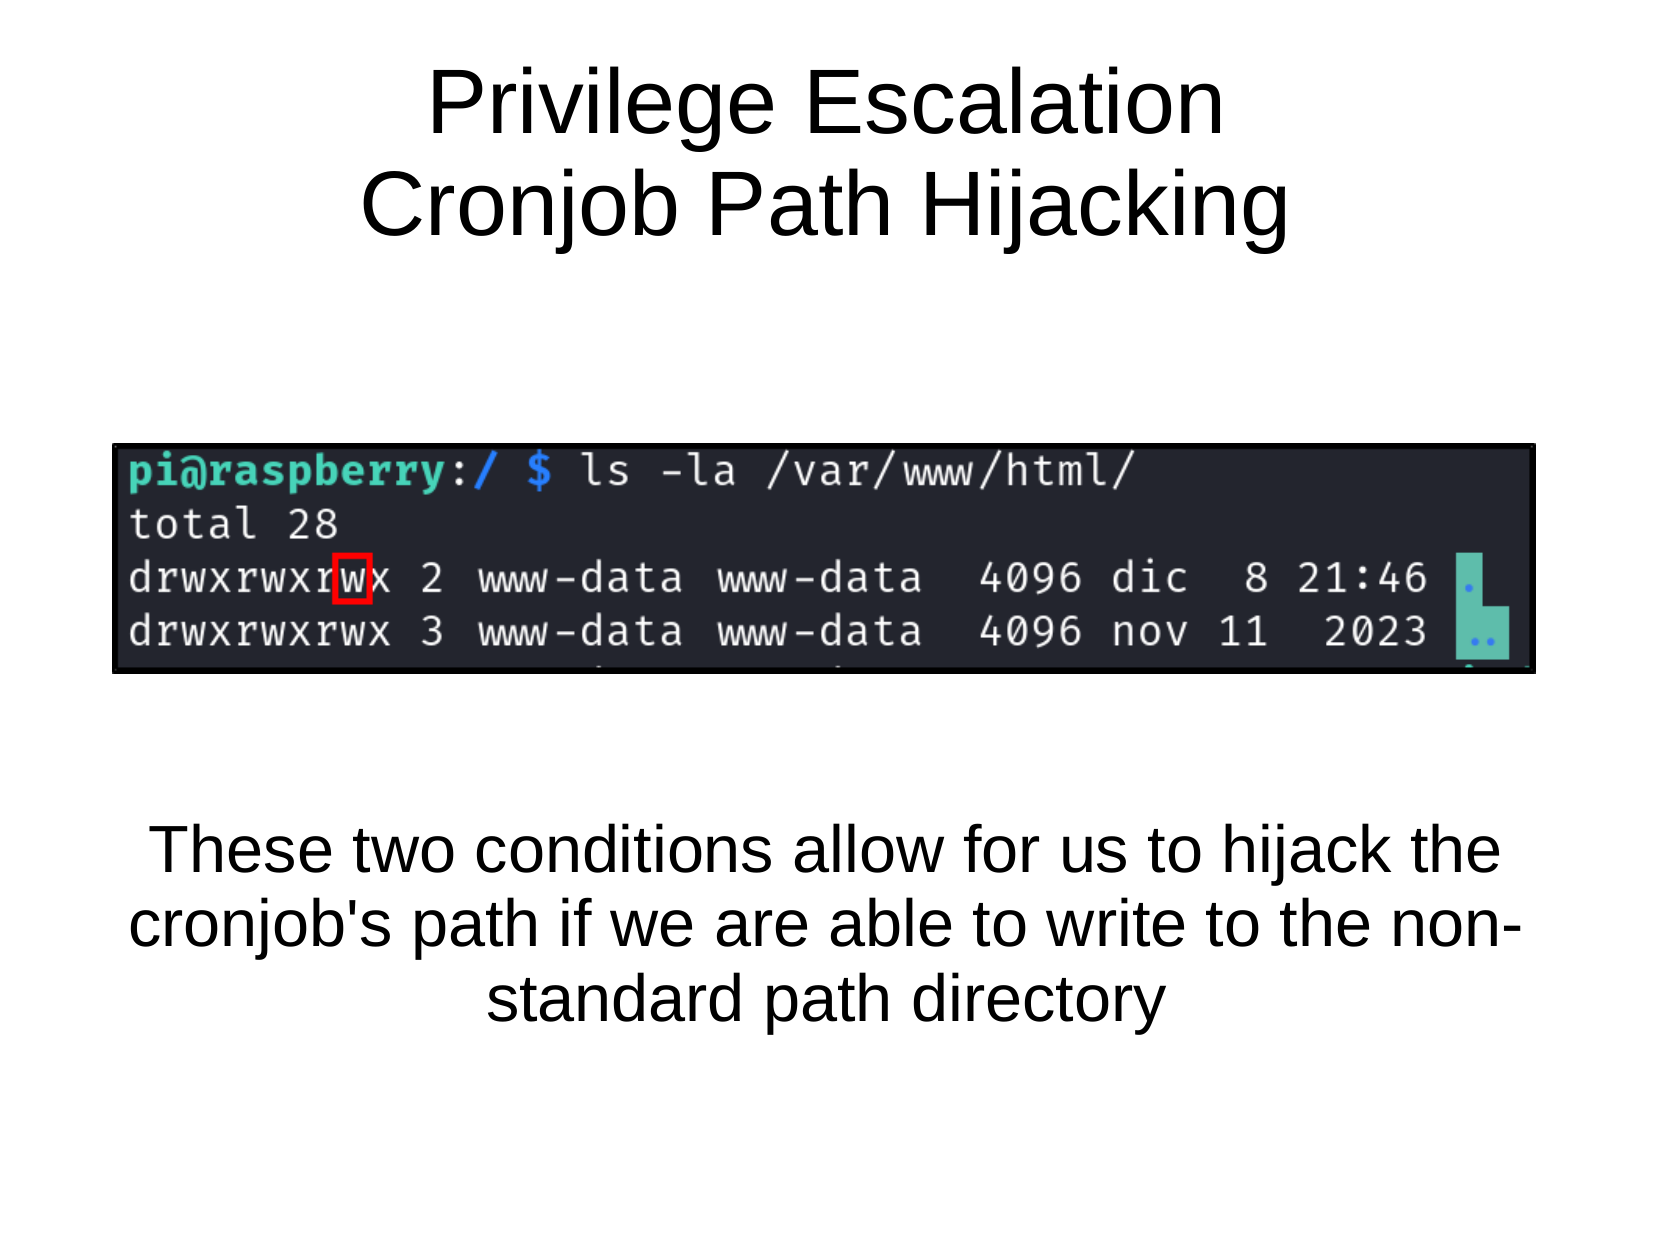

# Privilege Escalation Cronjob Path Hijacking
These two conditions allow for us to hijack the cronjob's path if we are able to write to the non-standard path directory